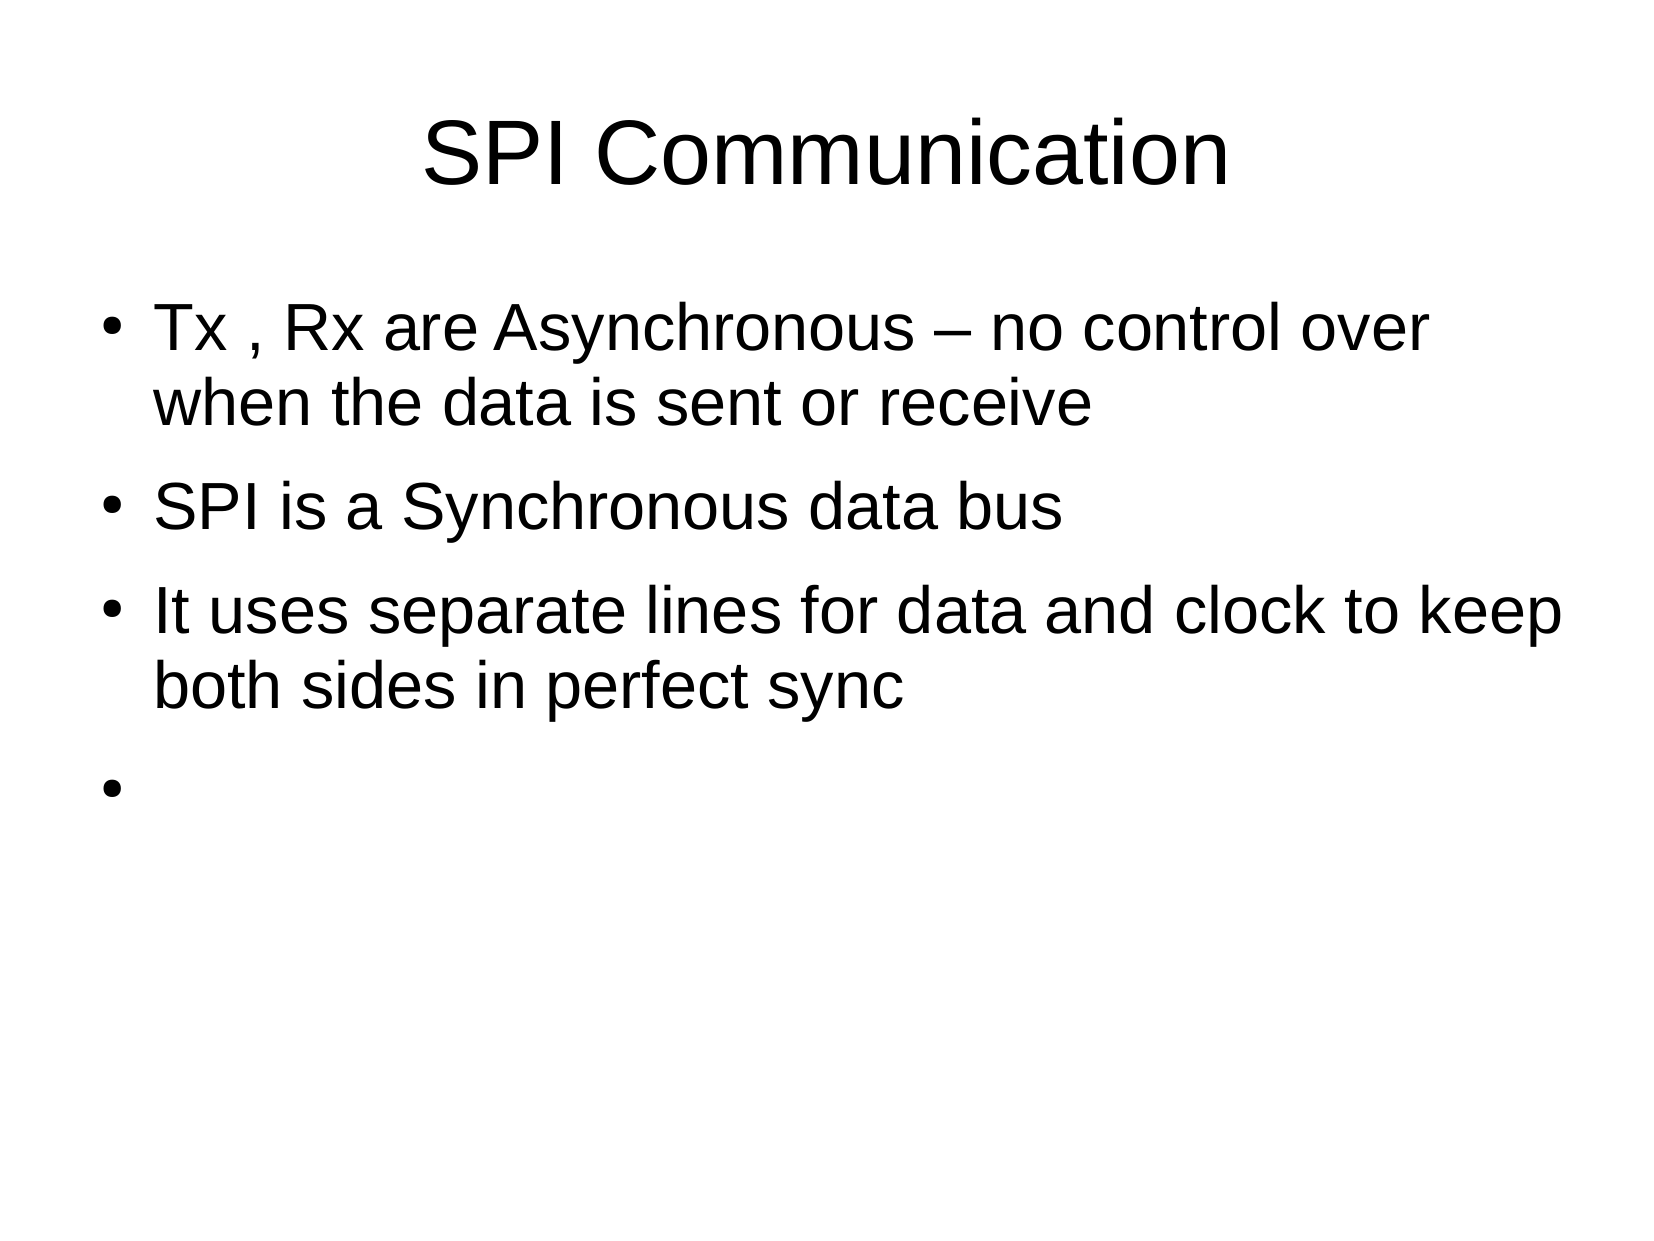

# SPI Communication
Tx , Rx are Asynchronous – no control over when the data is sent or receive
SPI is a Synchronous data bus
It uses separate lines for data and clock to keep both sides in perfect sync